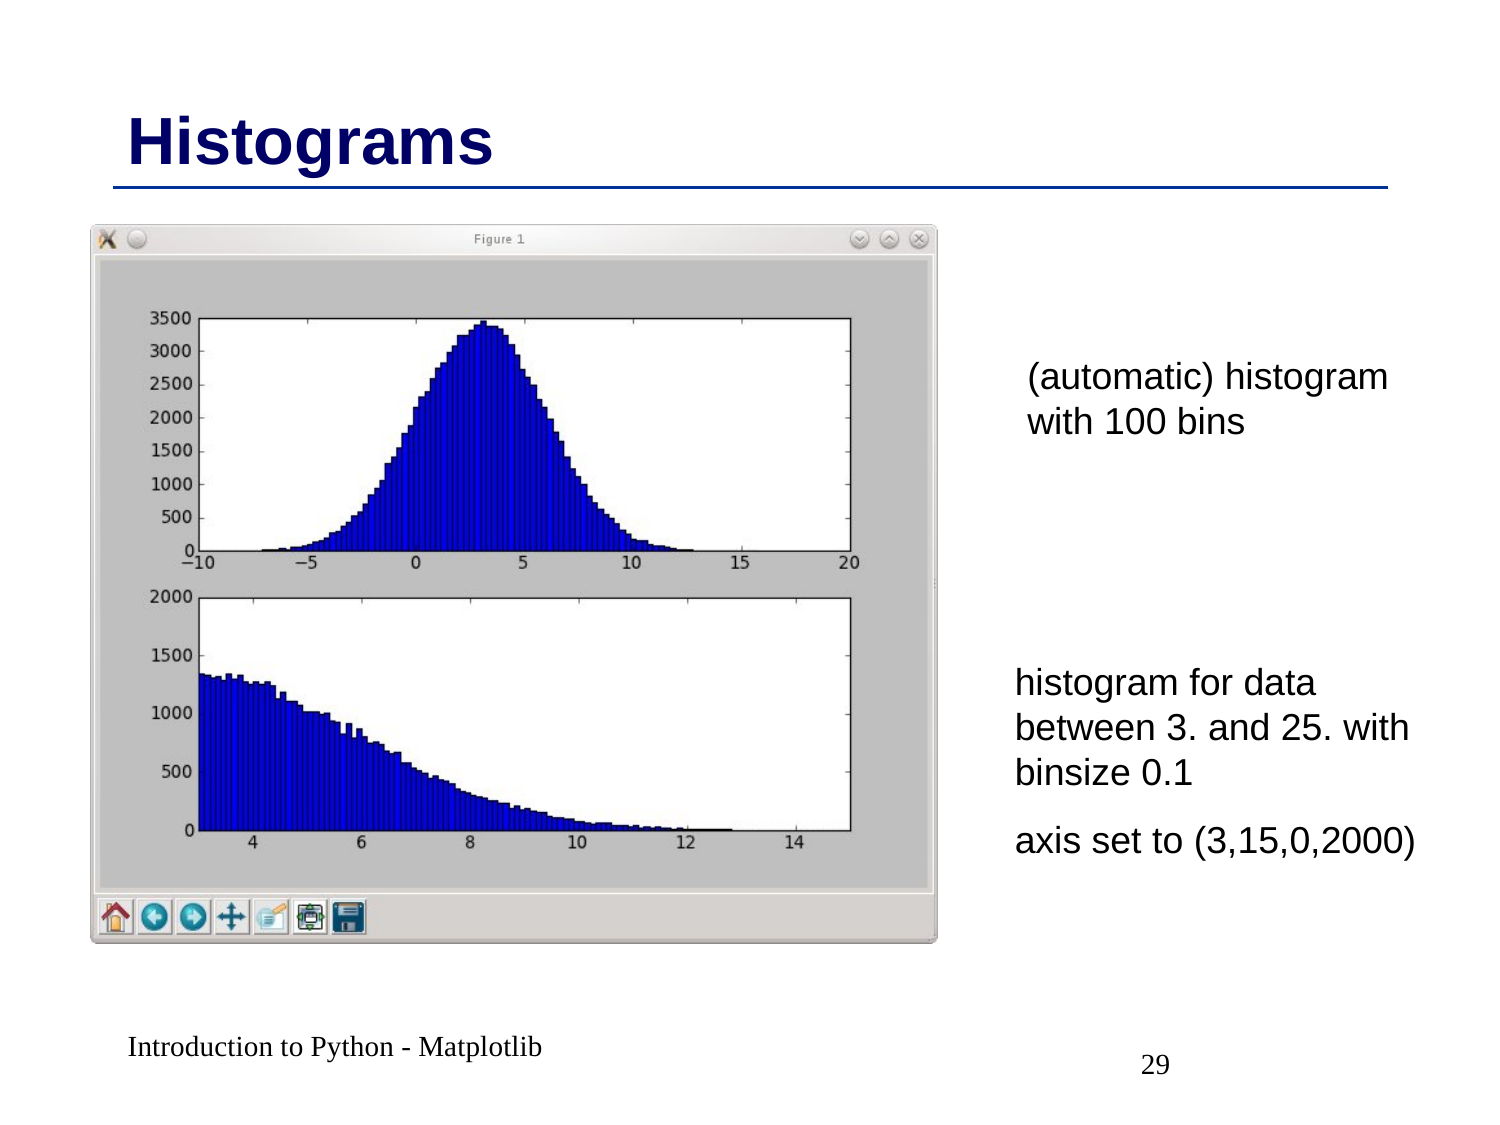

# Histograms
(automatic) histogram with 100 bins
histogram for data between 3. and 25. with binsize 0.1
axis set to (3,15,0,2000)
Introduction to Python - Matplotlib